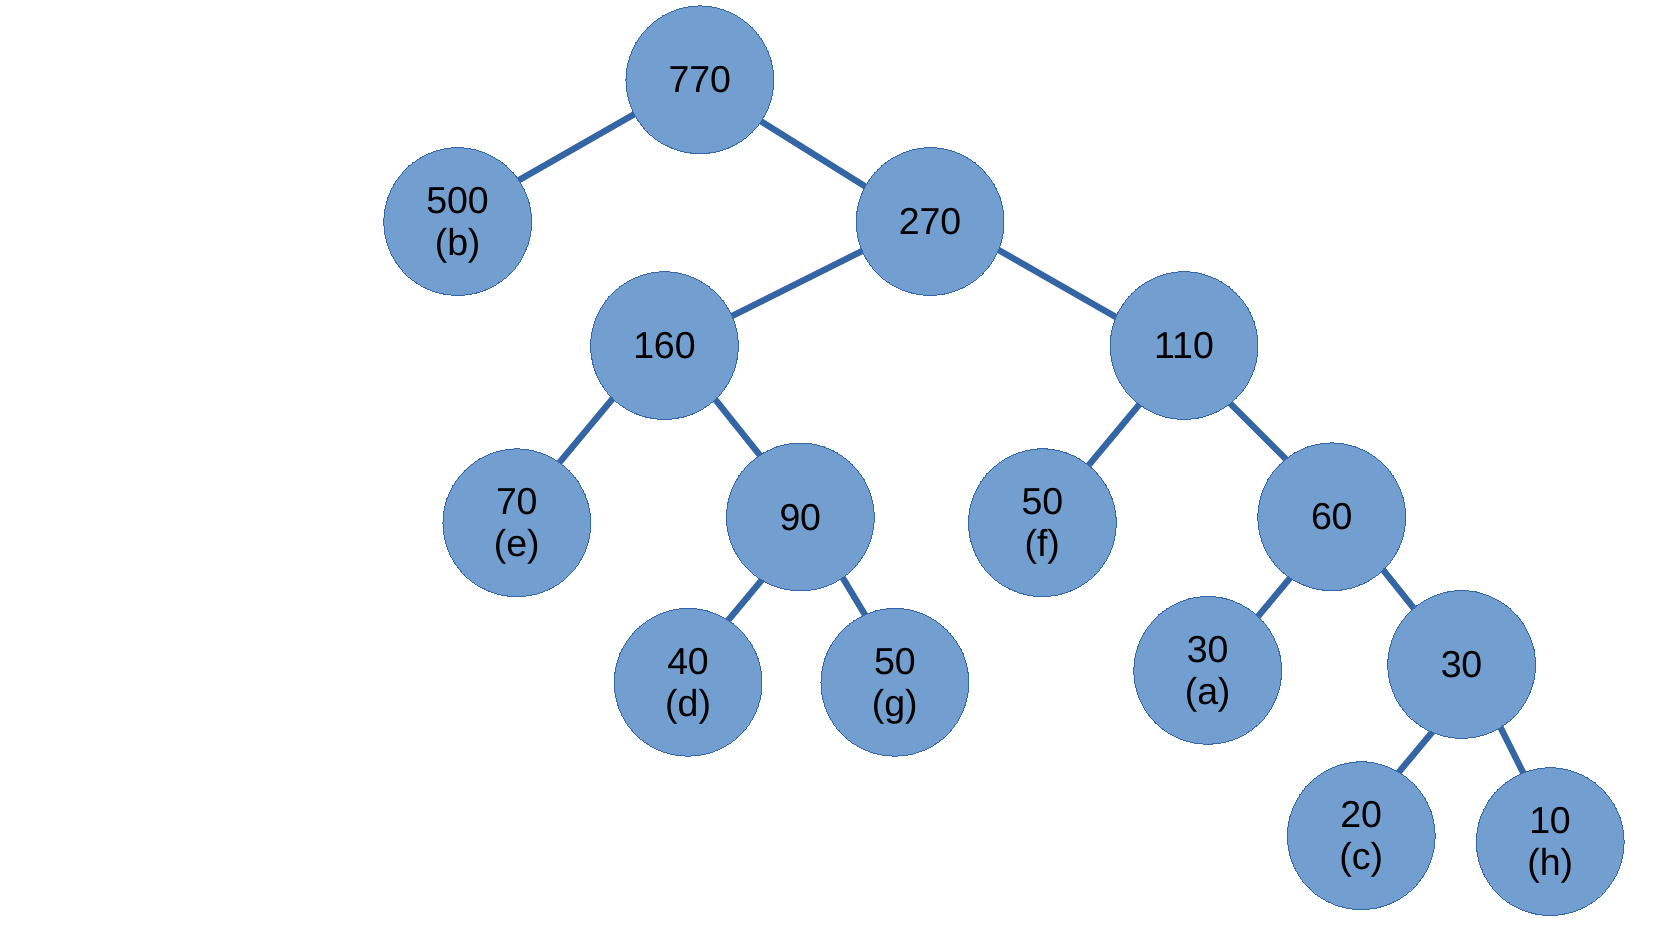

770
500 (b)
270
110
160
60
90
50 (f)
70 (e)
30
30 (a)
40 (d)
50
(g)
20 (c)
10
(h)